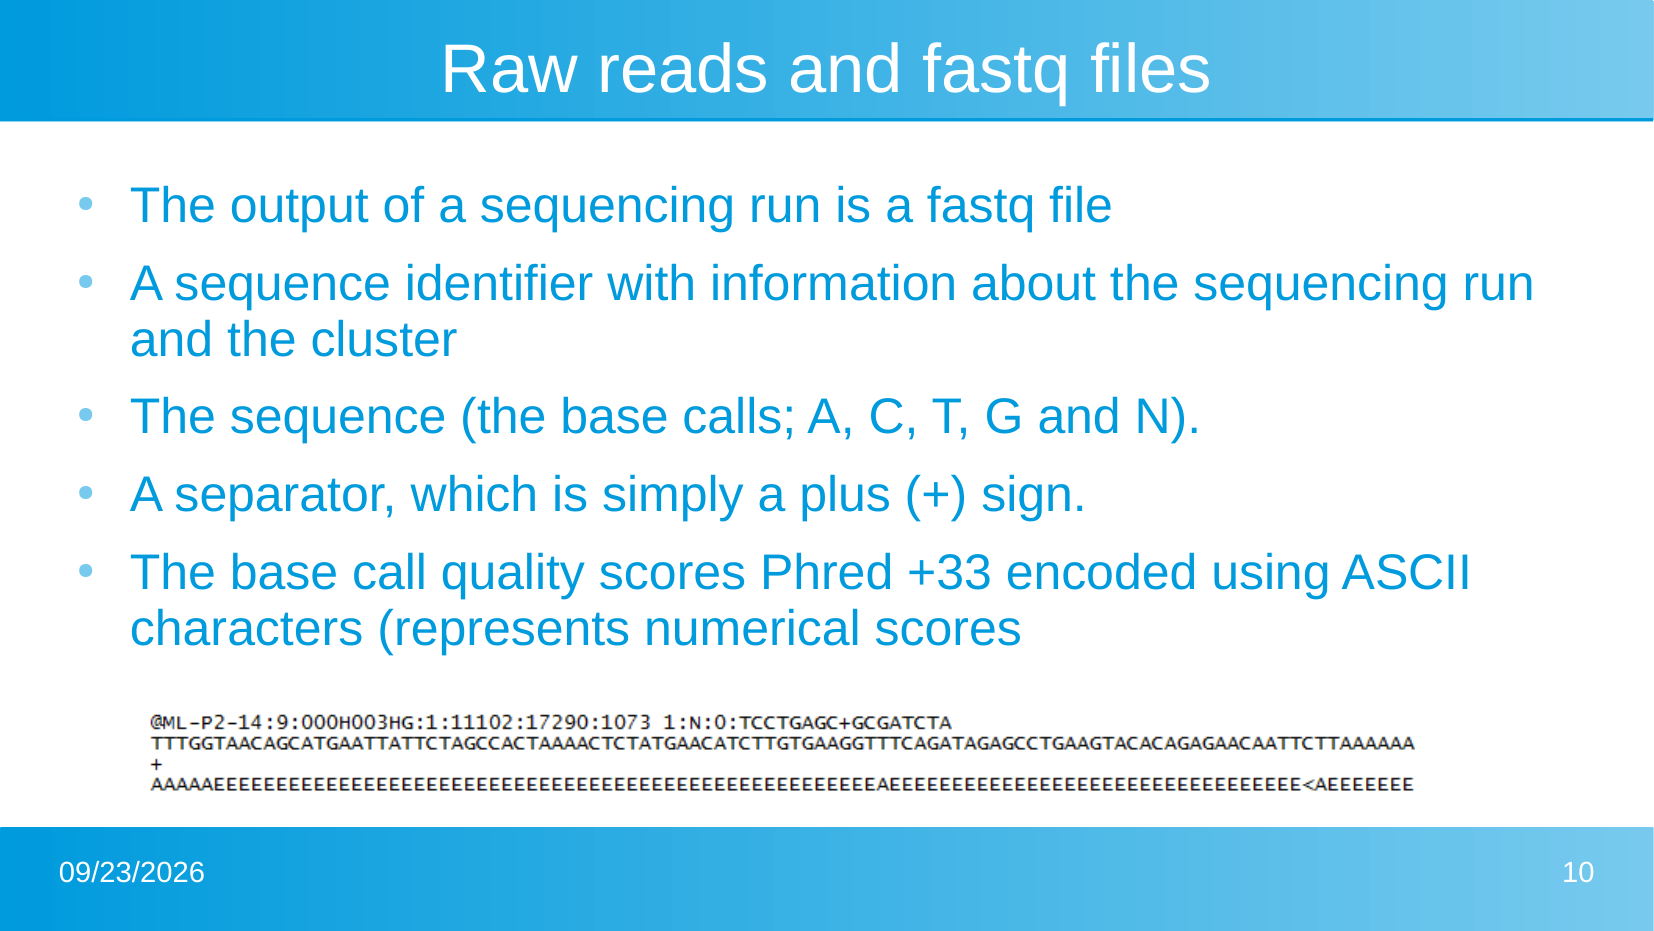

# Raw reads and fastq files
The output of a sequencing run is a fastq file
A sequence identifier with information about the sequencing run and the cluster
The sequence (the base calls; A, C, T, G and N).
A separator, which is simply a plus (+) sign.
The base call quality scores Phred +33 encoded using ASCII characters (represents numerical scores
10